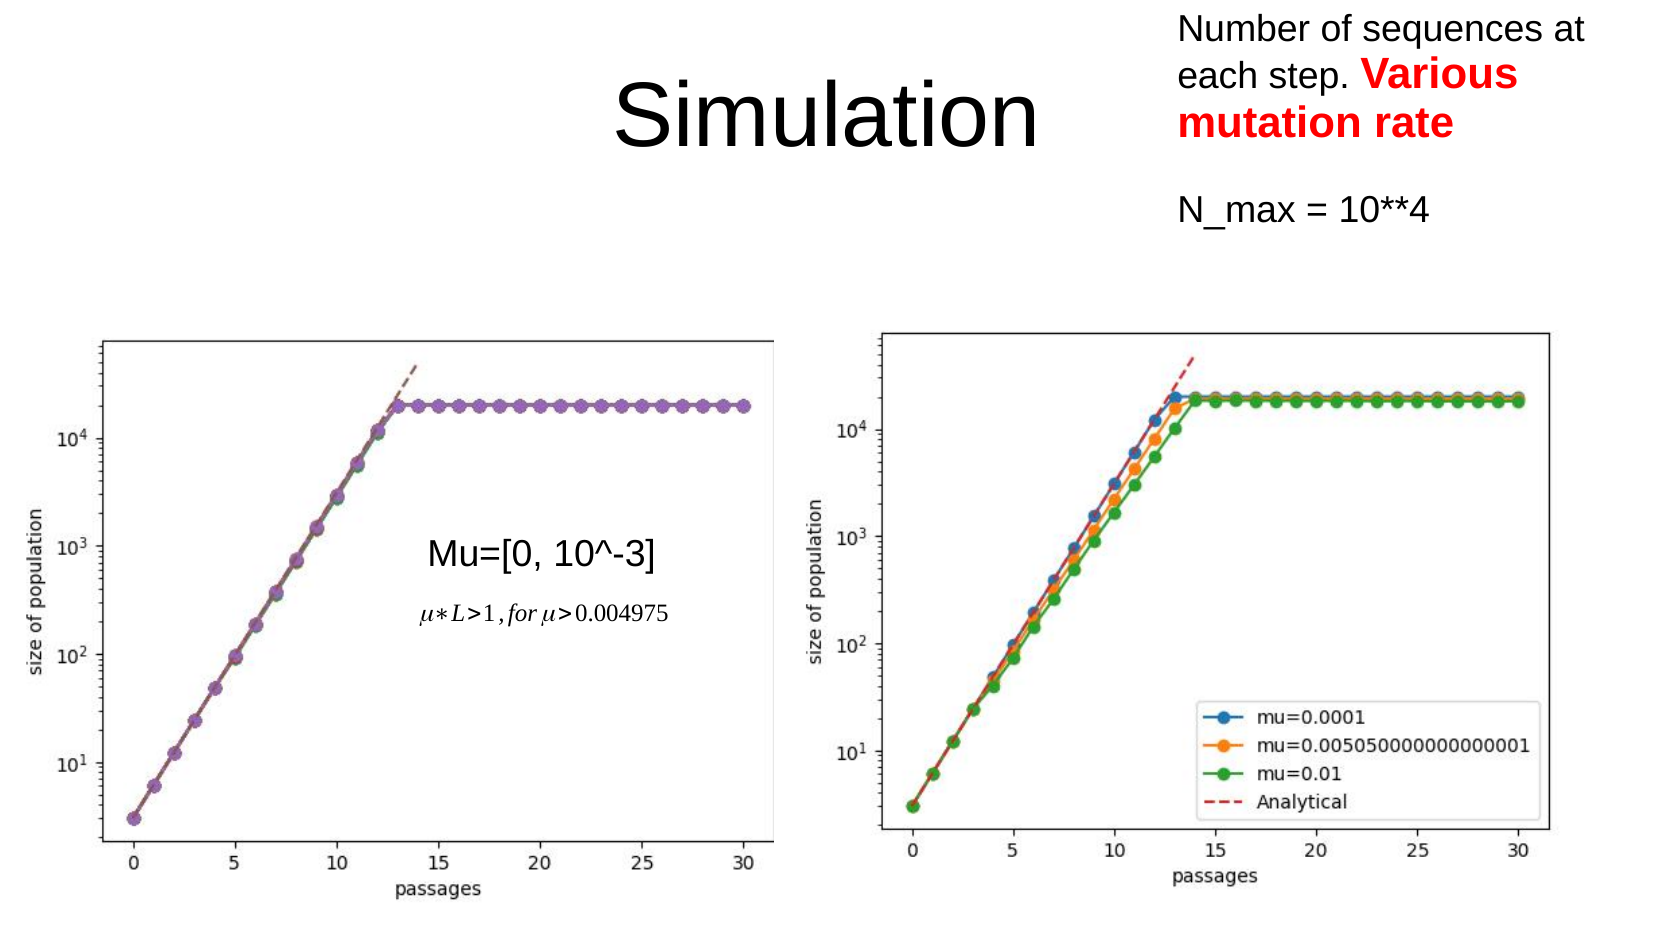

Number of sequences at each step. Various mutation rate
N_max = 10**4
# Simulation
Mu=[0, 10^-3]